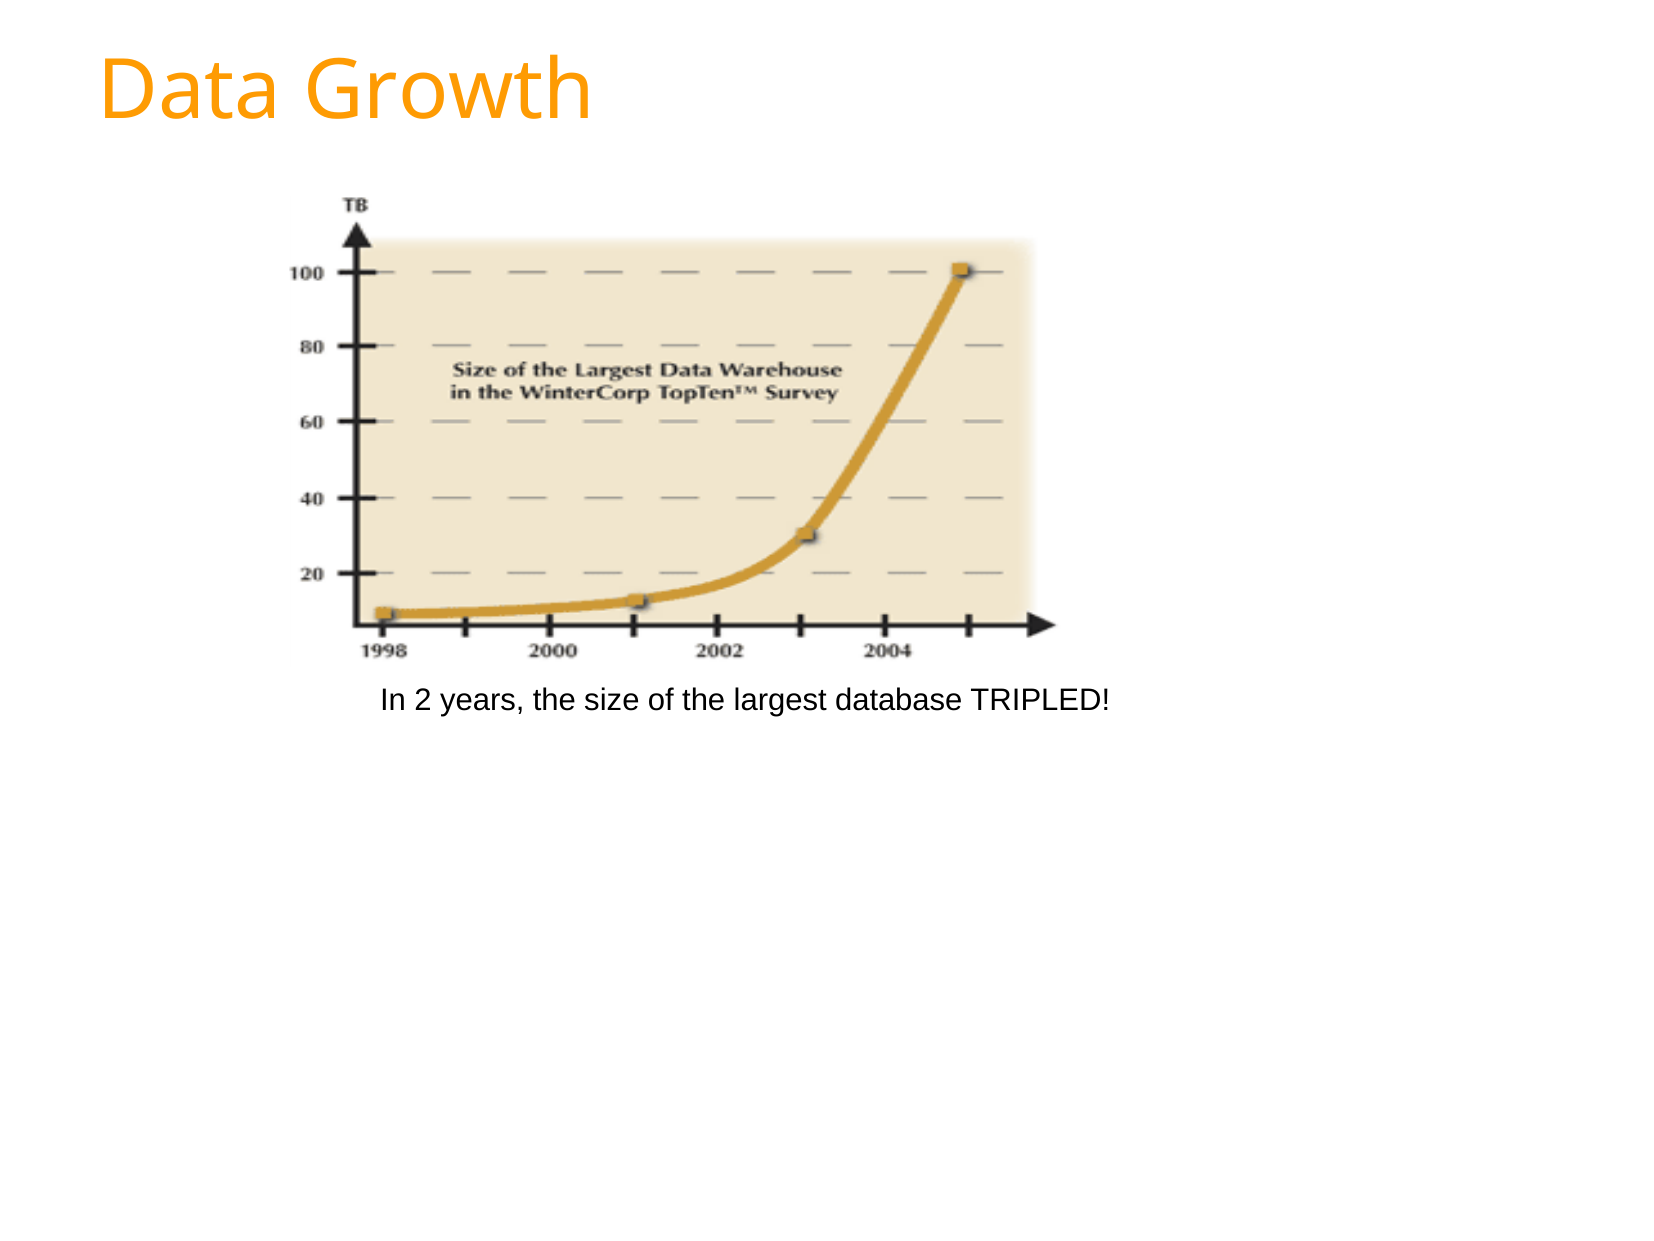

# Data Growth
In 2 years, the size of the largest database TRIPLED!